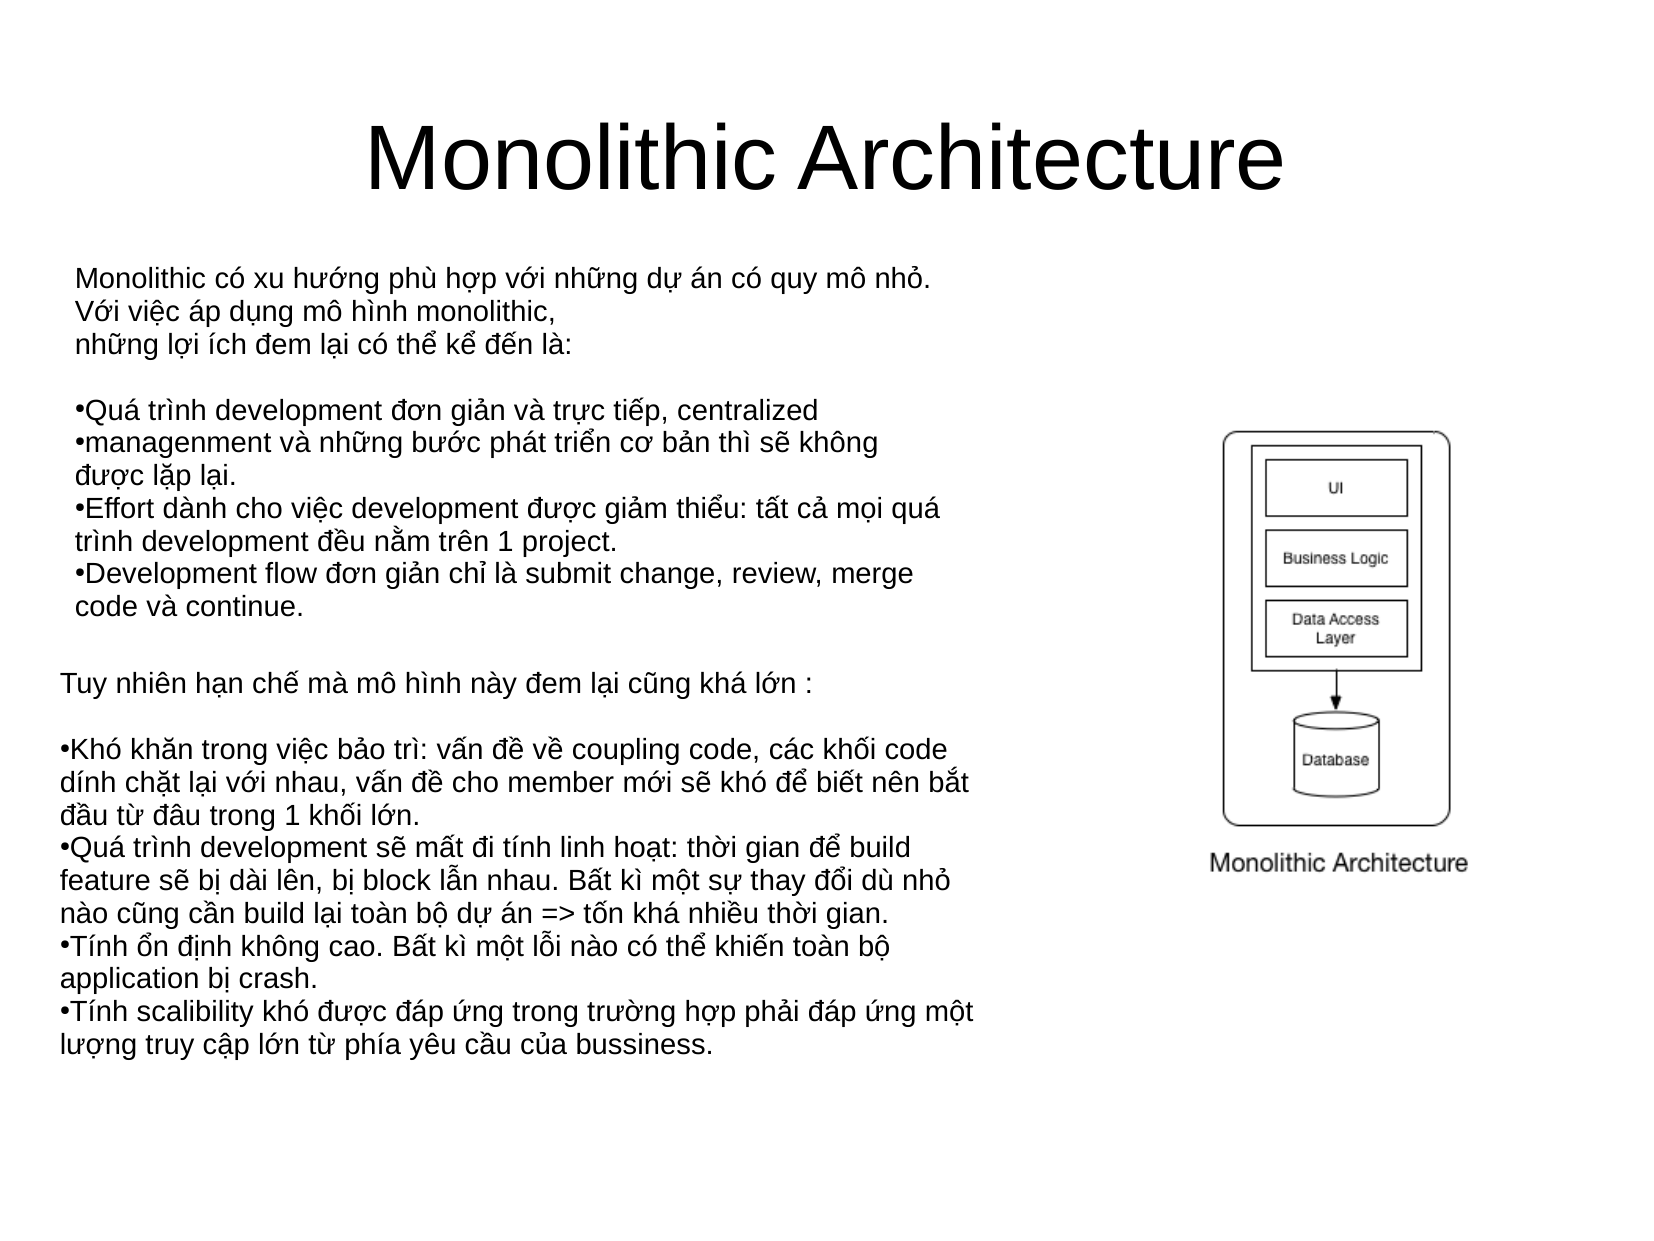

# Monolithic Architecture
Monolithic có xu hướng phù hợp với những dự án có quy mô nhỏ.
Với việc áp dụng mô hình monolithic,
những lợi ích đem lại có thể kể đến là:
Quá trình development đơn giản và trực tiếp, centralized
managenment và những bước phát triển cơ bản thì sẽ không được lặp lại.
Effort dành cho việc development được giảm thiểu: tất cả mọi quá trình development đều nằm trên 1 project.
Development flow đơn giản chỉ là submit change, review, merge code và continue.
Tuy nhiên hạn chế mà mô hình này đem lại cũng khá lớn :
Khó khăn trong việc bảo trì: vấn đề về coupling code, các khối code dính chặt lại với nhau, vấn đề cho member mới sẽ khó để biết nên bắt đầu từ đâu trong 1 khối lớn.
Quá trình development sẽ mất đi tính linh hoạt: thời gian để build feature sẽ bị dài lên, bị block lẫn nhau. Bất kì một sự thay đổi dù nhỏ nào cũng cần build lại toàn bộ dự án => tốn khá nhiều thời gian.
Tính ổn định không cao. Bất kì một lỗi nào có thể khiến toàn bộ application bị crash.
Tính scalibility khó được đáp ứng trong trường hợp phải đáp ứng một lượng truy cập lớn từ phía yêu cầu của bussiness.